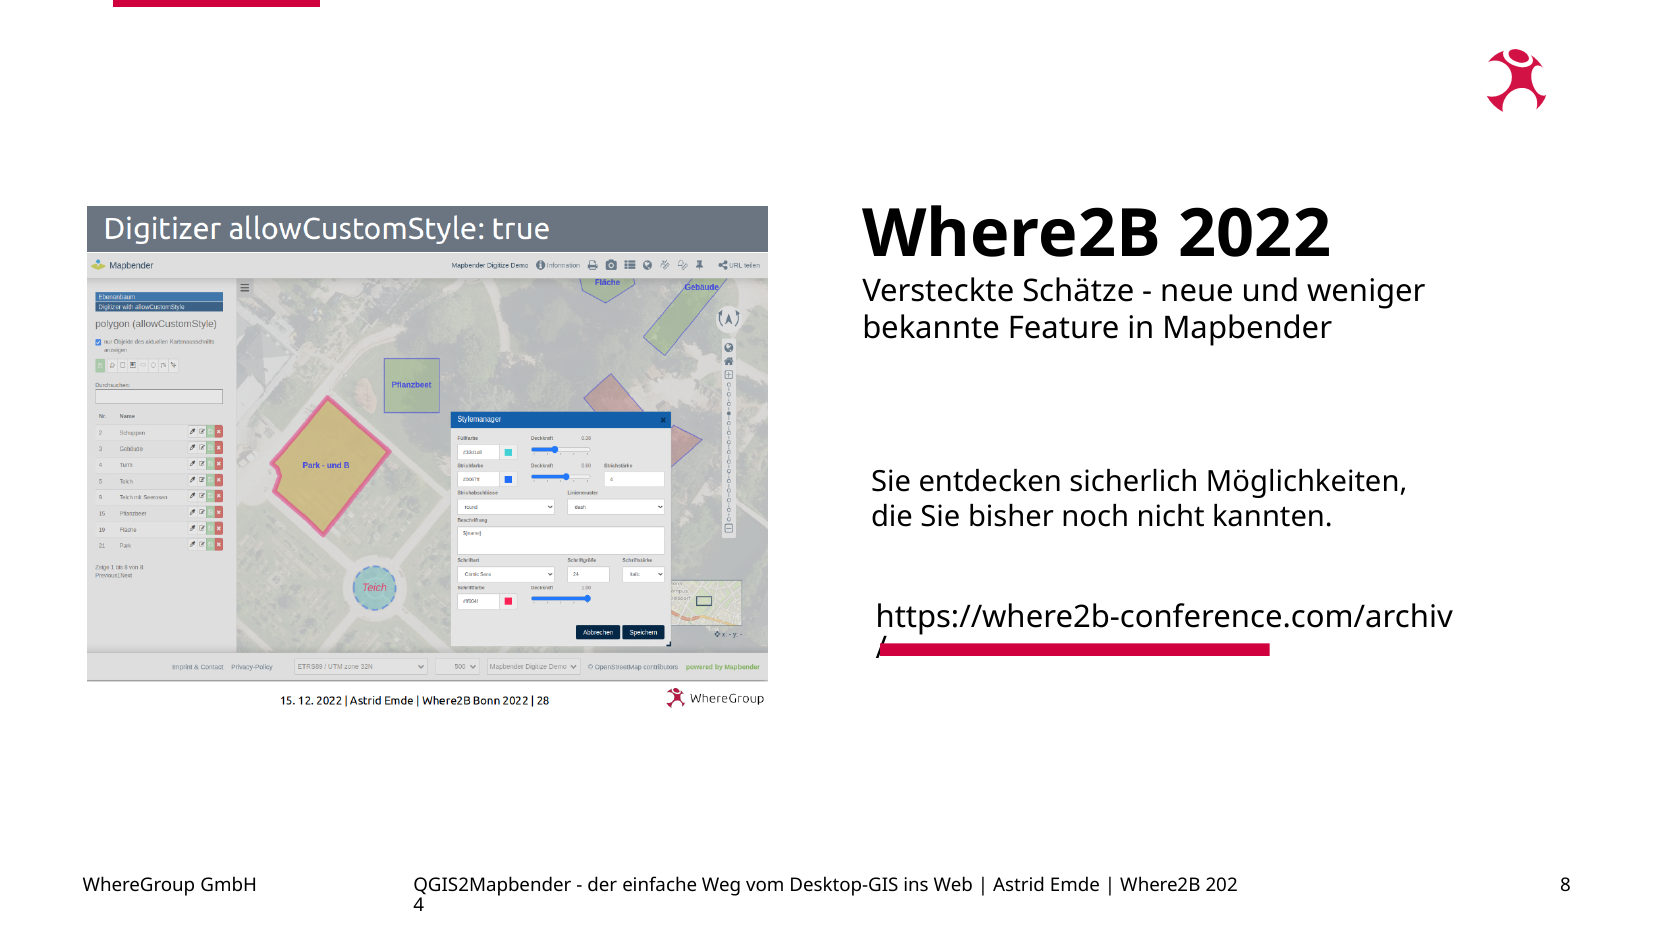

Where2B 2022
Versteckte Schätze - neue und weniger bekannte Feature in Mapbender
Sie entdecken sicherlich Möglichkeiten, die Sie bisher noch nicht kannten.
https://where2b-conference.com/archiv/
WhereGroup GmbH
QGIS2Mapbender - der einfache Weg vom Desktop-GIS ins Web | Astrid Emde | Where2B 2024
8